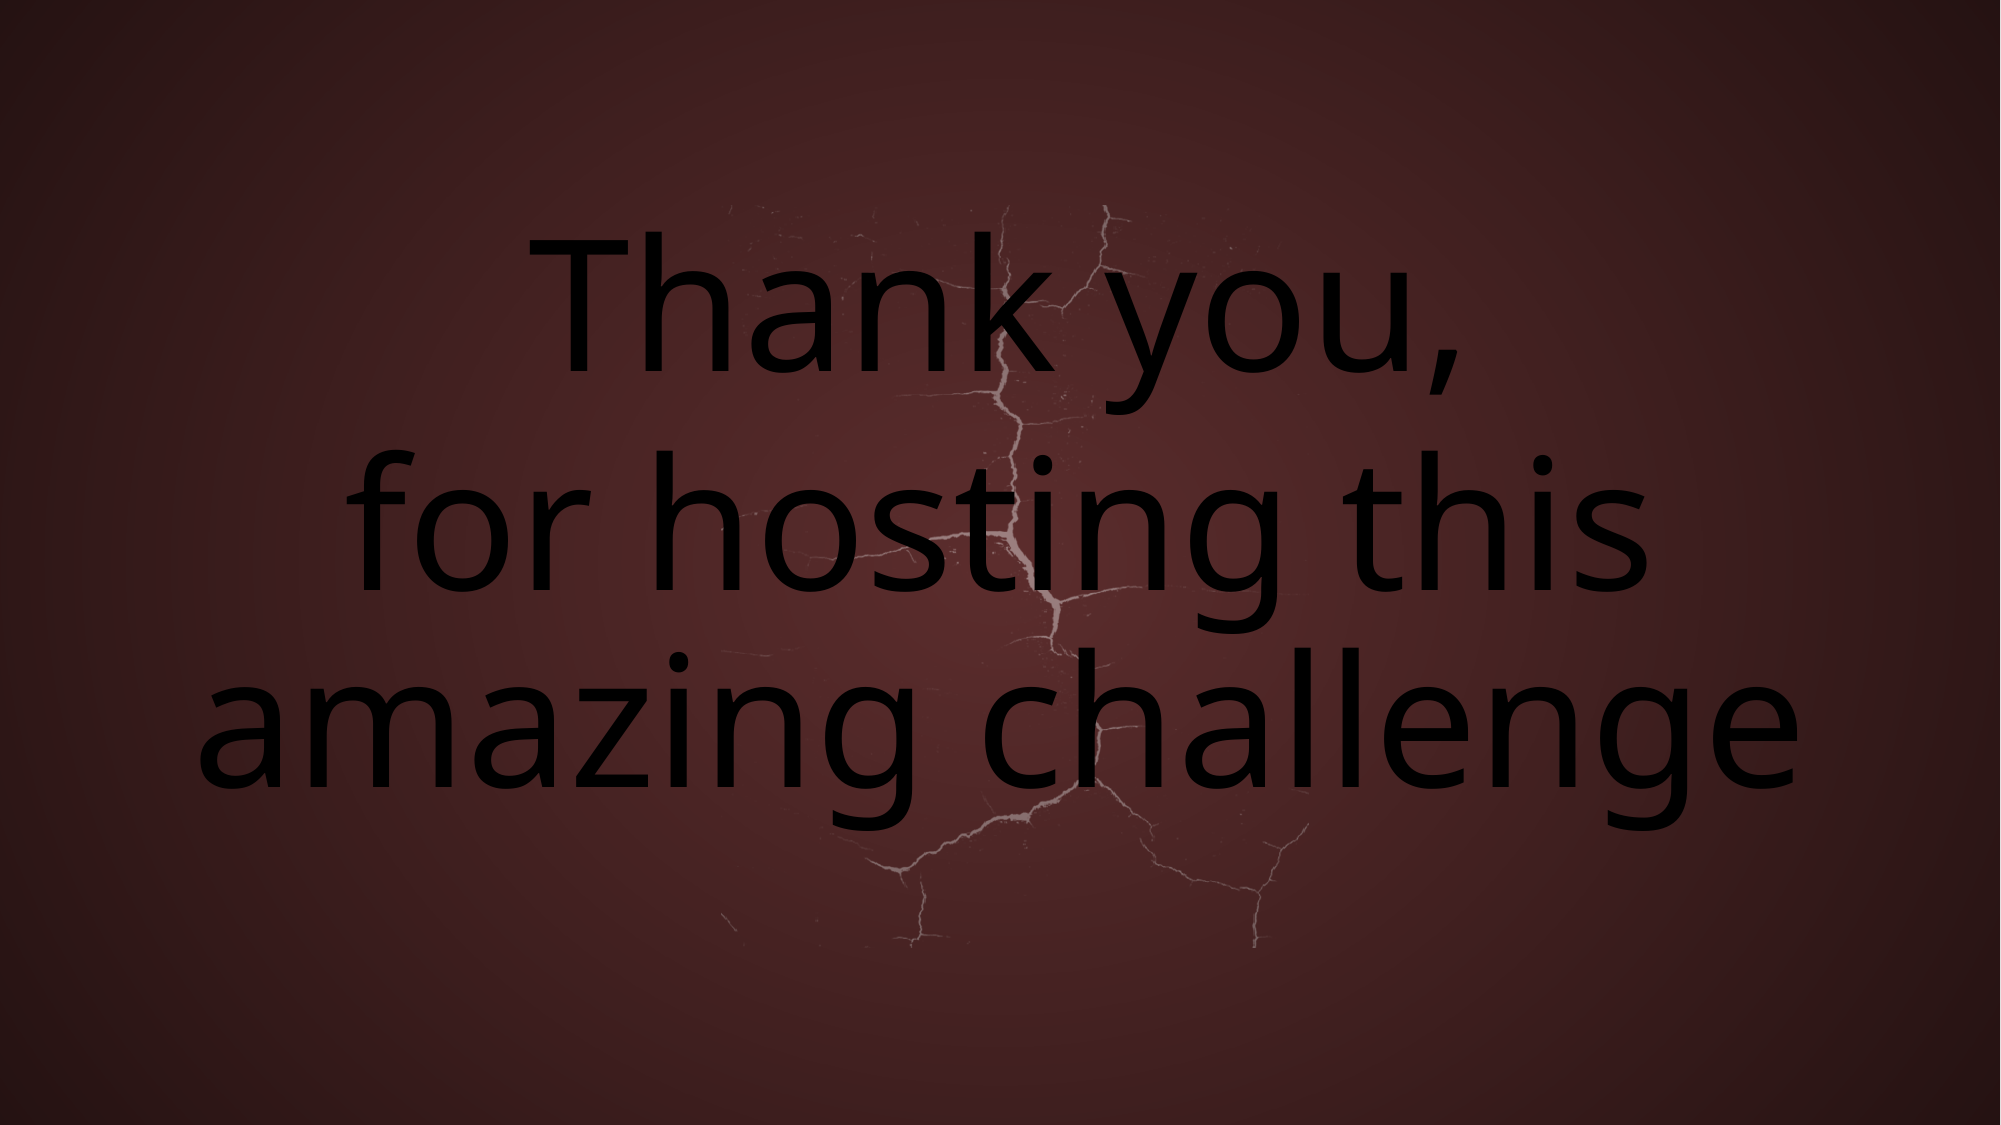

# Thank you,
for hosting this amazing challenge